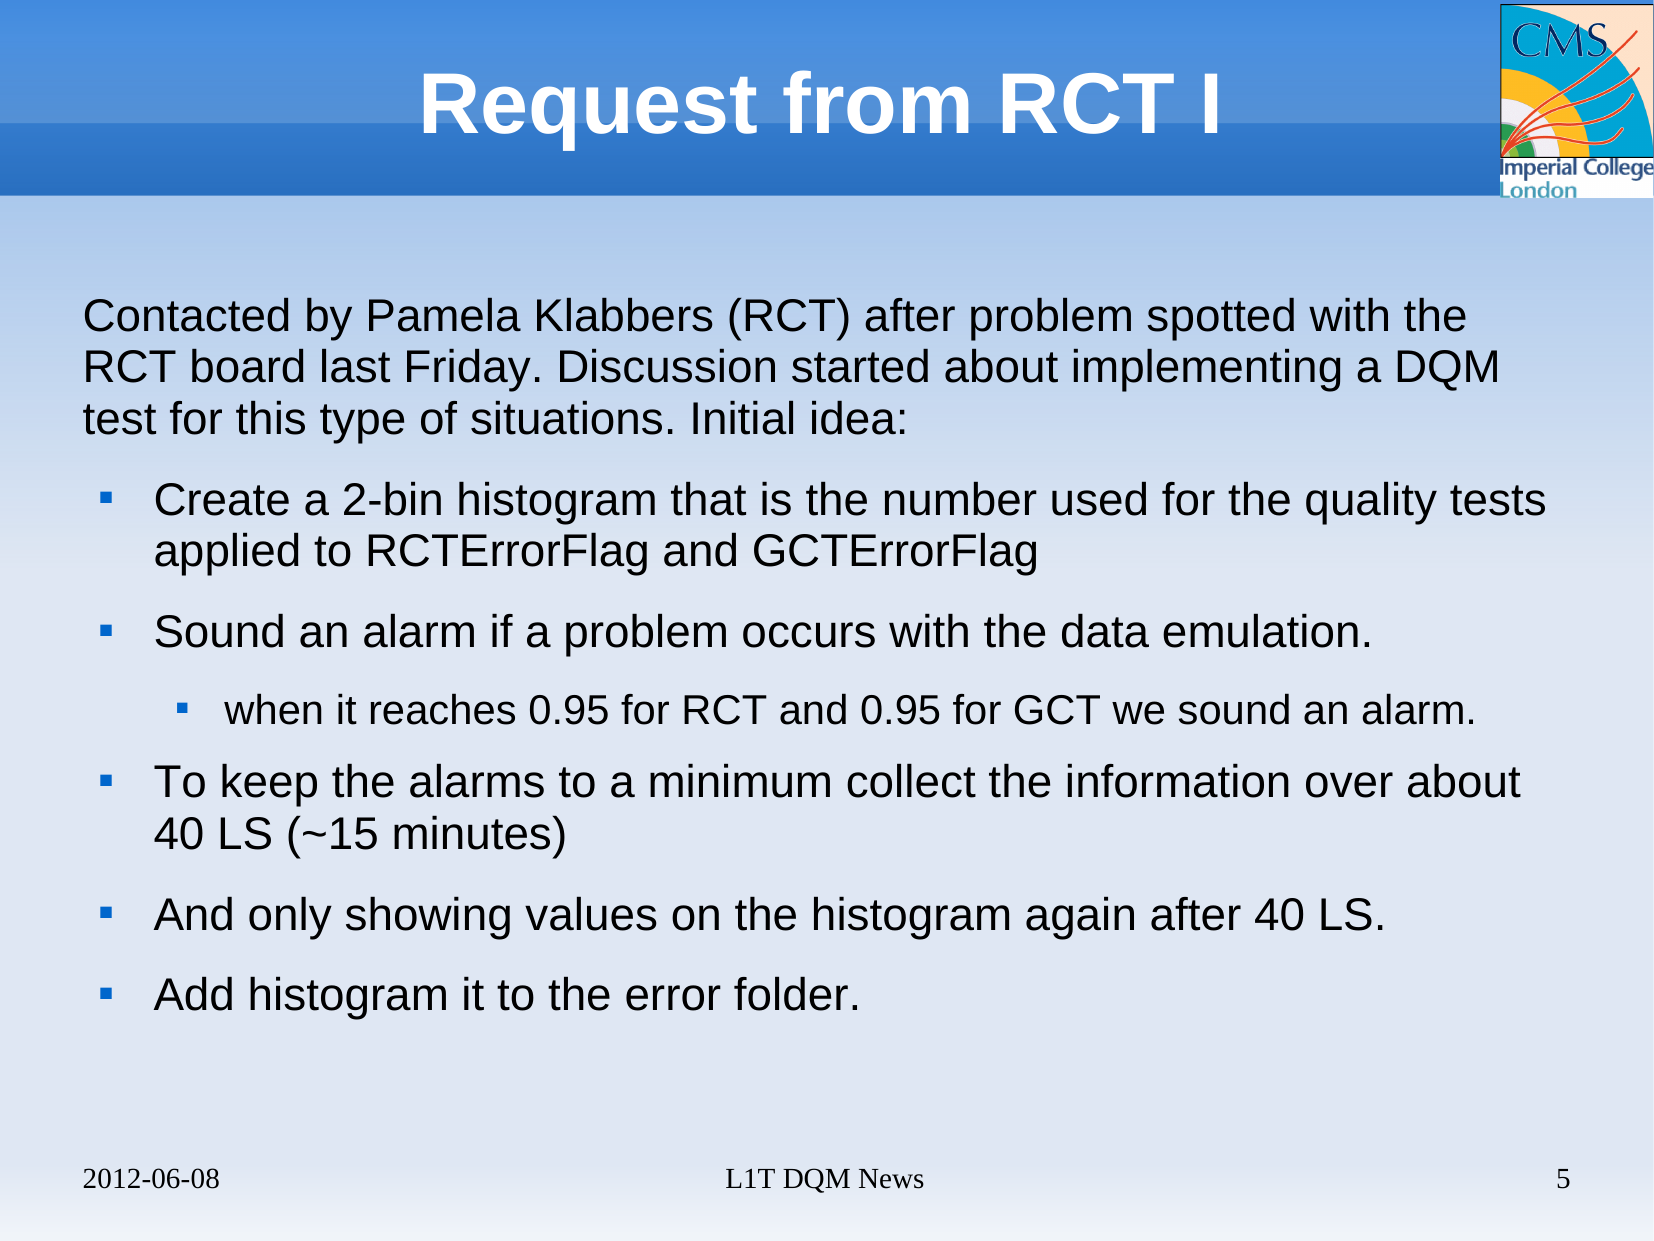

# Request from RCT I
Contacted by Pamela Klabbers (RCT) after problem spotted with the RCT board last Friday. Discussion started about implementing a DQM test for this type of situations. Initial idea:
Create a 2-bin histogram that is the number used for the quality tests applied to RCTErrorFlag and GCTErrorFlag
Sound an alarm if a problem occurs with the data emulation.
when it reaches 0.95 for RCT and 0.95 for GCT we sound an alarm.
To keep the alarms to a minimum collect the information over about 40 LS (~15 minutes)
And only showing values on the histogram again after 40 LS.
Add histogram it to the error folder.
2012-06-08
L1T DQM News
5